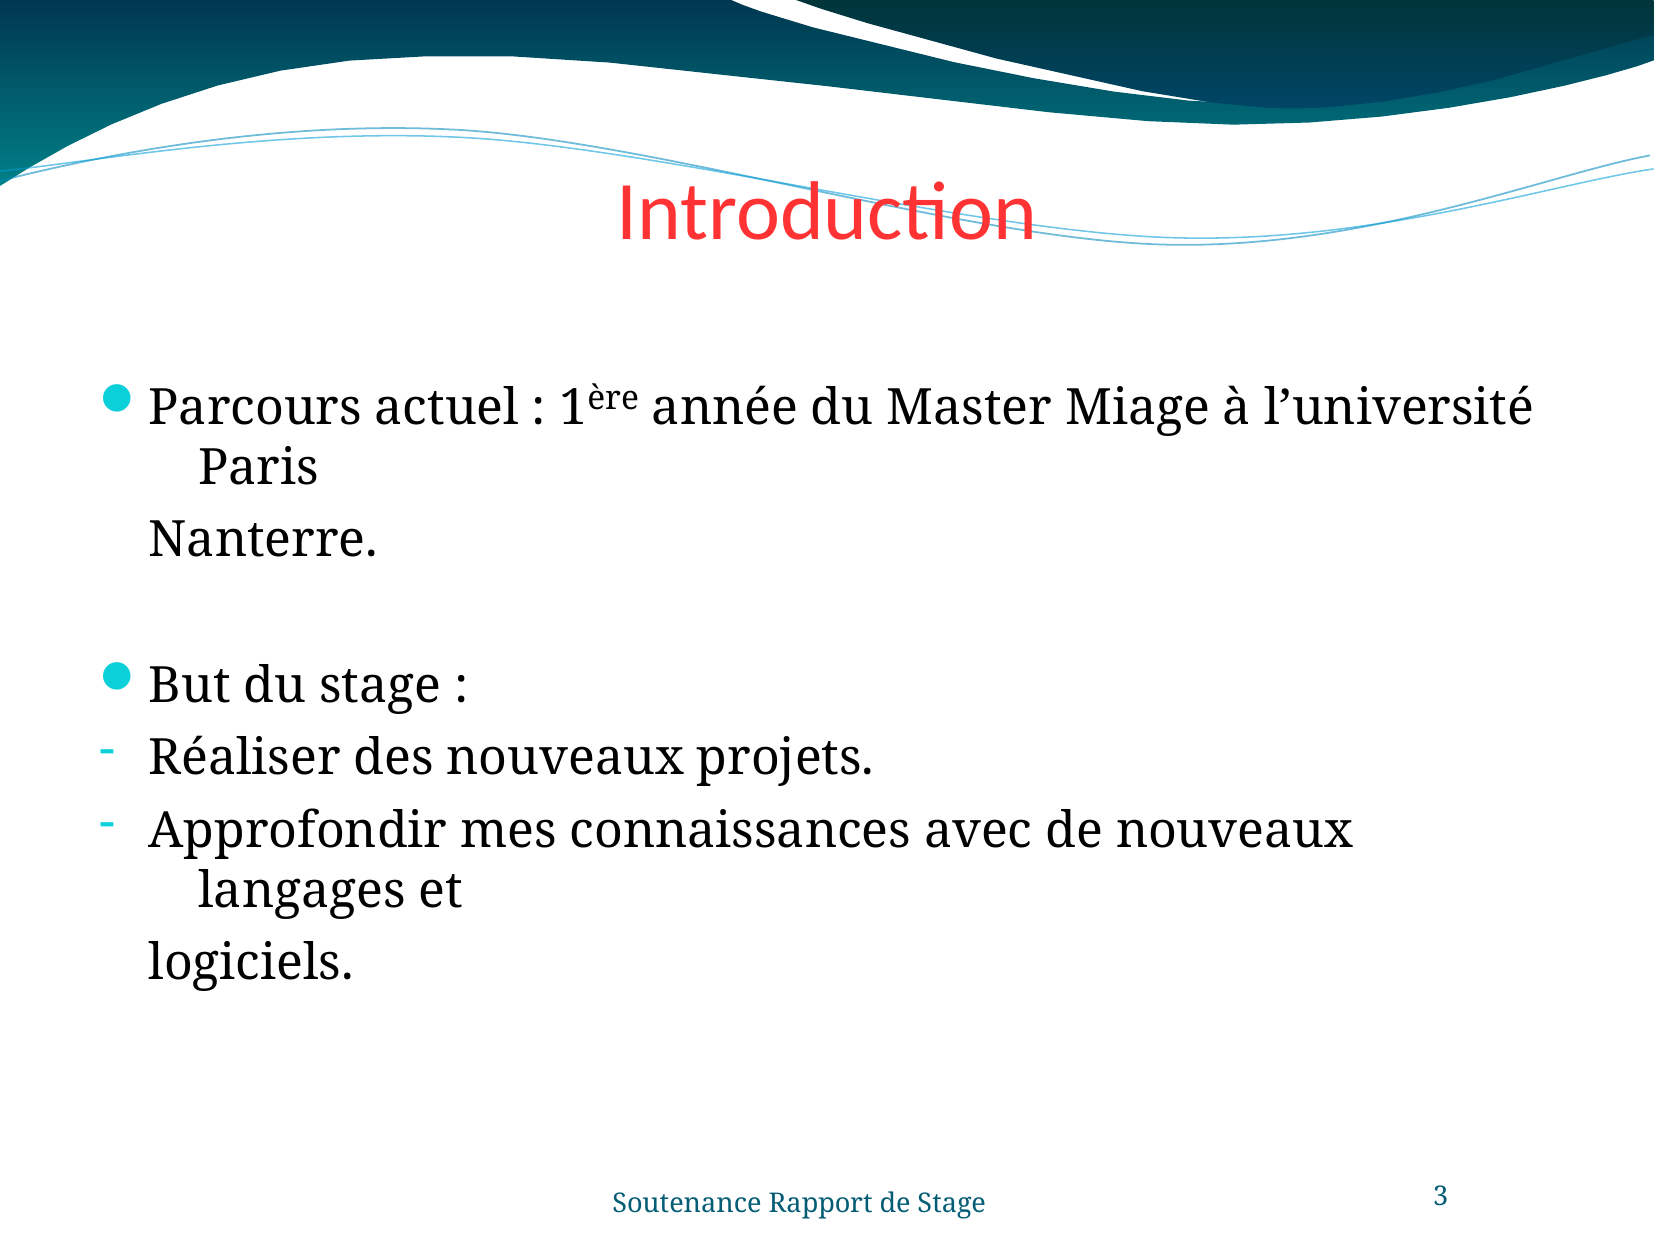

Introduction
# Parcours actuel : 1ère année du Master Miage à l’université Paris
Nanterre.
But du stage :
Réaliser des nouveaux projets.
Approfondir mes connaissances avec de nouveaux langages et
logiciels.
Soutenance Rapport de Stage